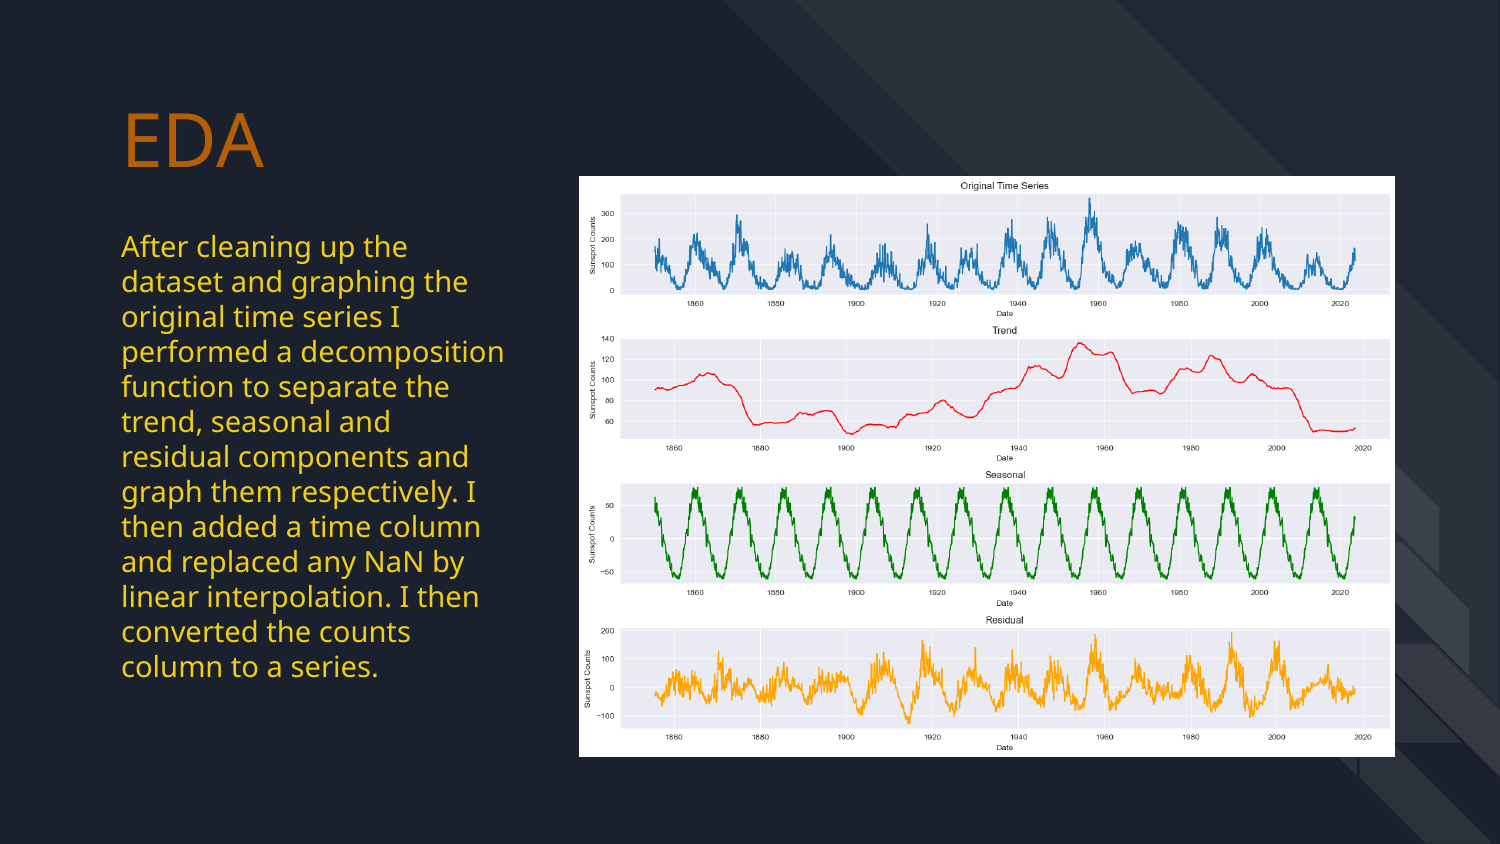

# EDA
After cleaning up the dataset and graphing the original time series I performed a decomposition function to separate the trend, seasonal and residual components and graph them respectively. I then added a time column and replaced any NaN by linear interpolation. I then converted the counts column to a series.